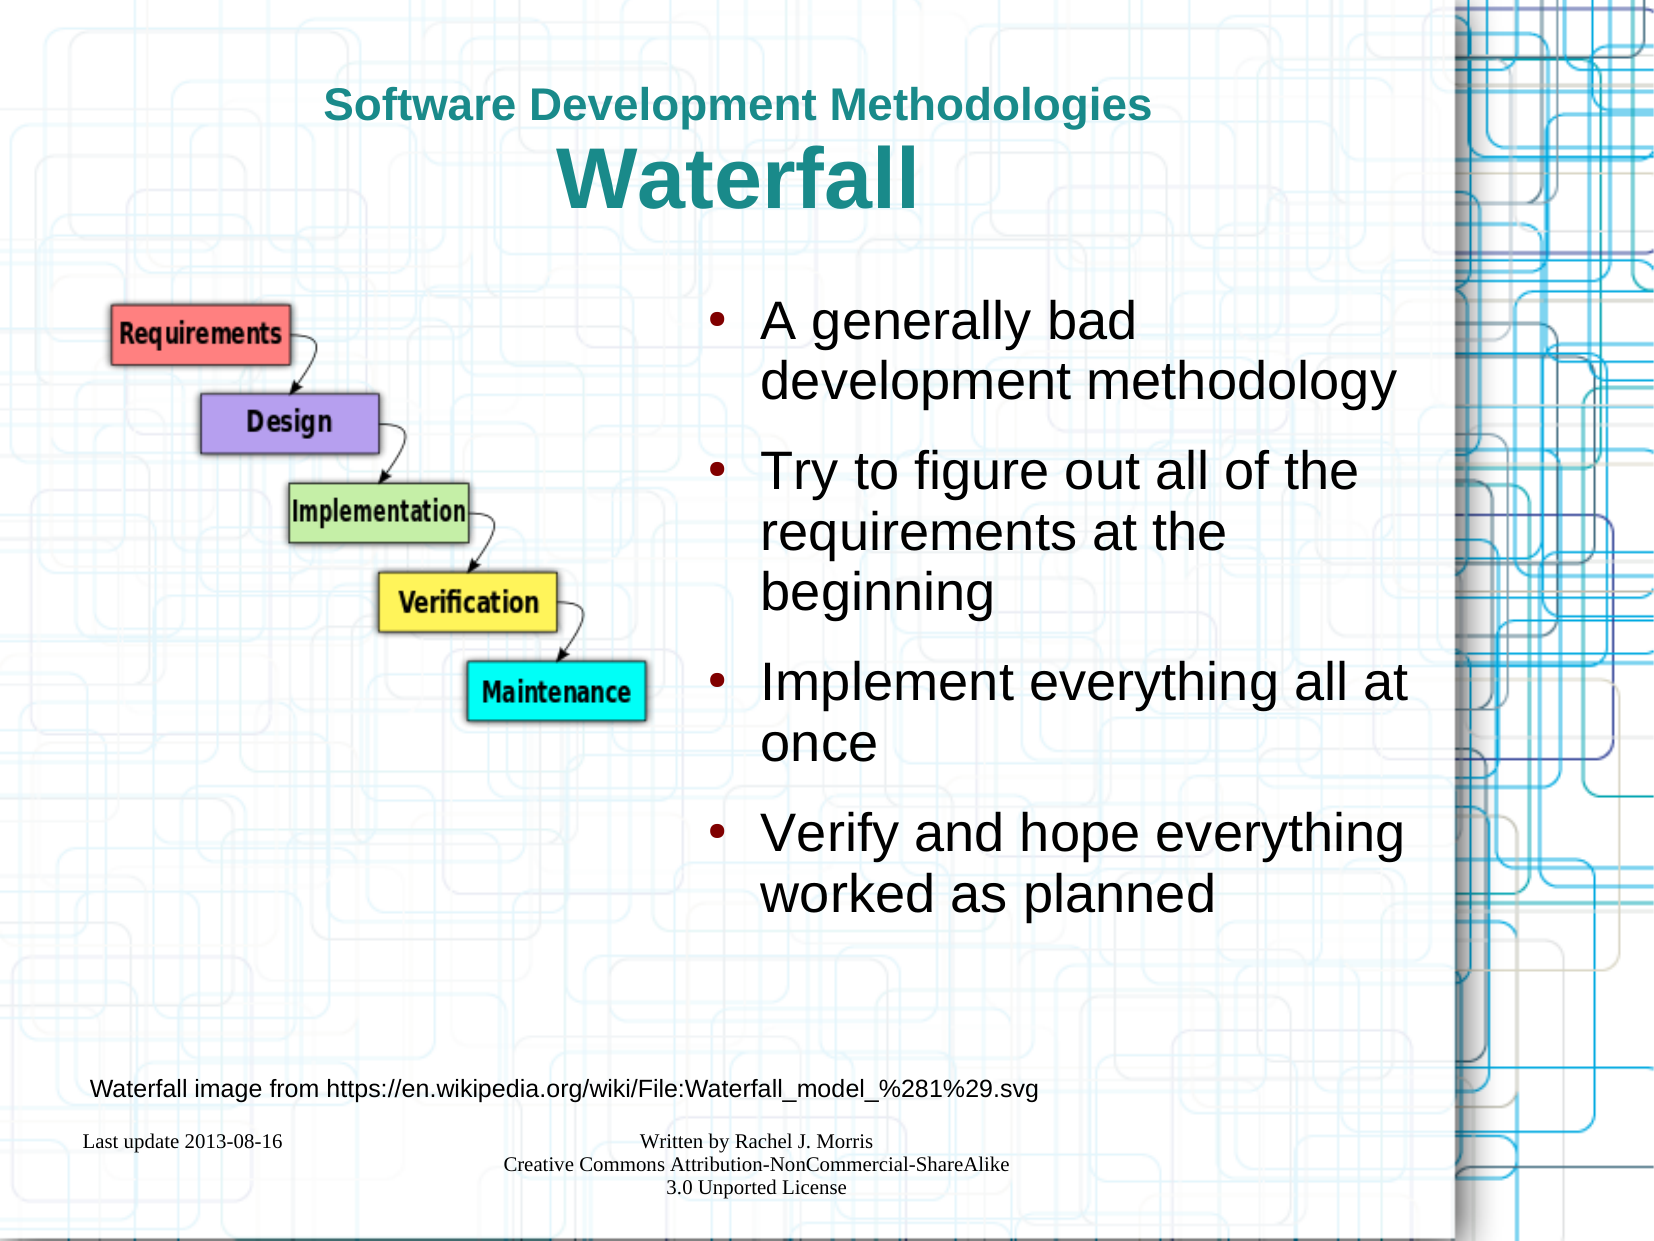

# Software Development Methodologies Waterfall
A generally bad development methodology
Try to figure out all of the requirements at the beginning
Implement everything all at once
Verify and hope everything worked as planned
Waterfall image from https://en.wikipedia.org/wiki/File:Waterfall_model_%281%29.svg